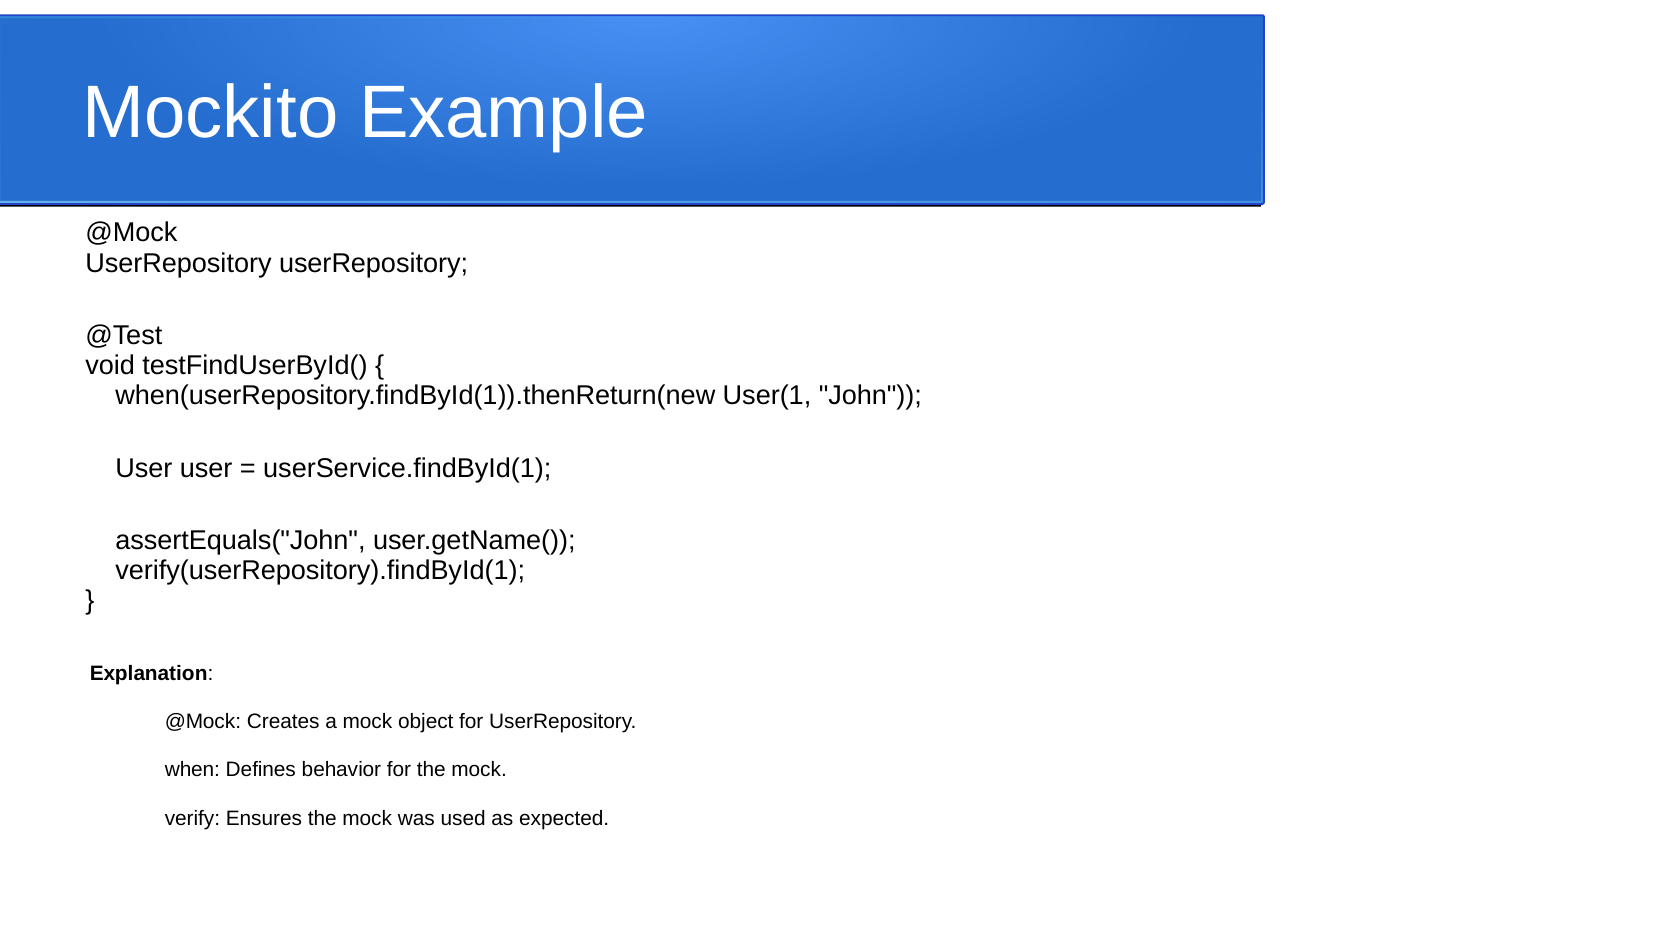

# Mockito Example
@Mock
UserRepository userRepository;
@Test
void testFindUserById() {
 when(userRepository.findById(1)).thenReturn(new User(1, "John"));
 User user = userService.findById(1);
 assertEquals("John", user.getName());
 verify(userRepository).findById(1);
}
Explanation:
	@Mock: Creates a mock object for UserRepository.
	when: Defines behavior for the mock.
	verify: Ensures the mock was used as expected.